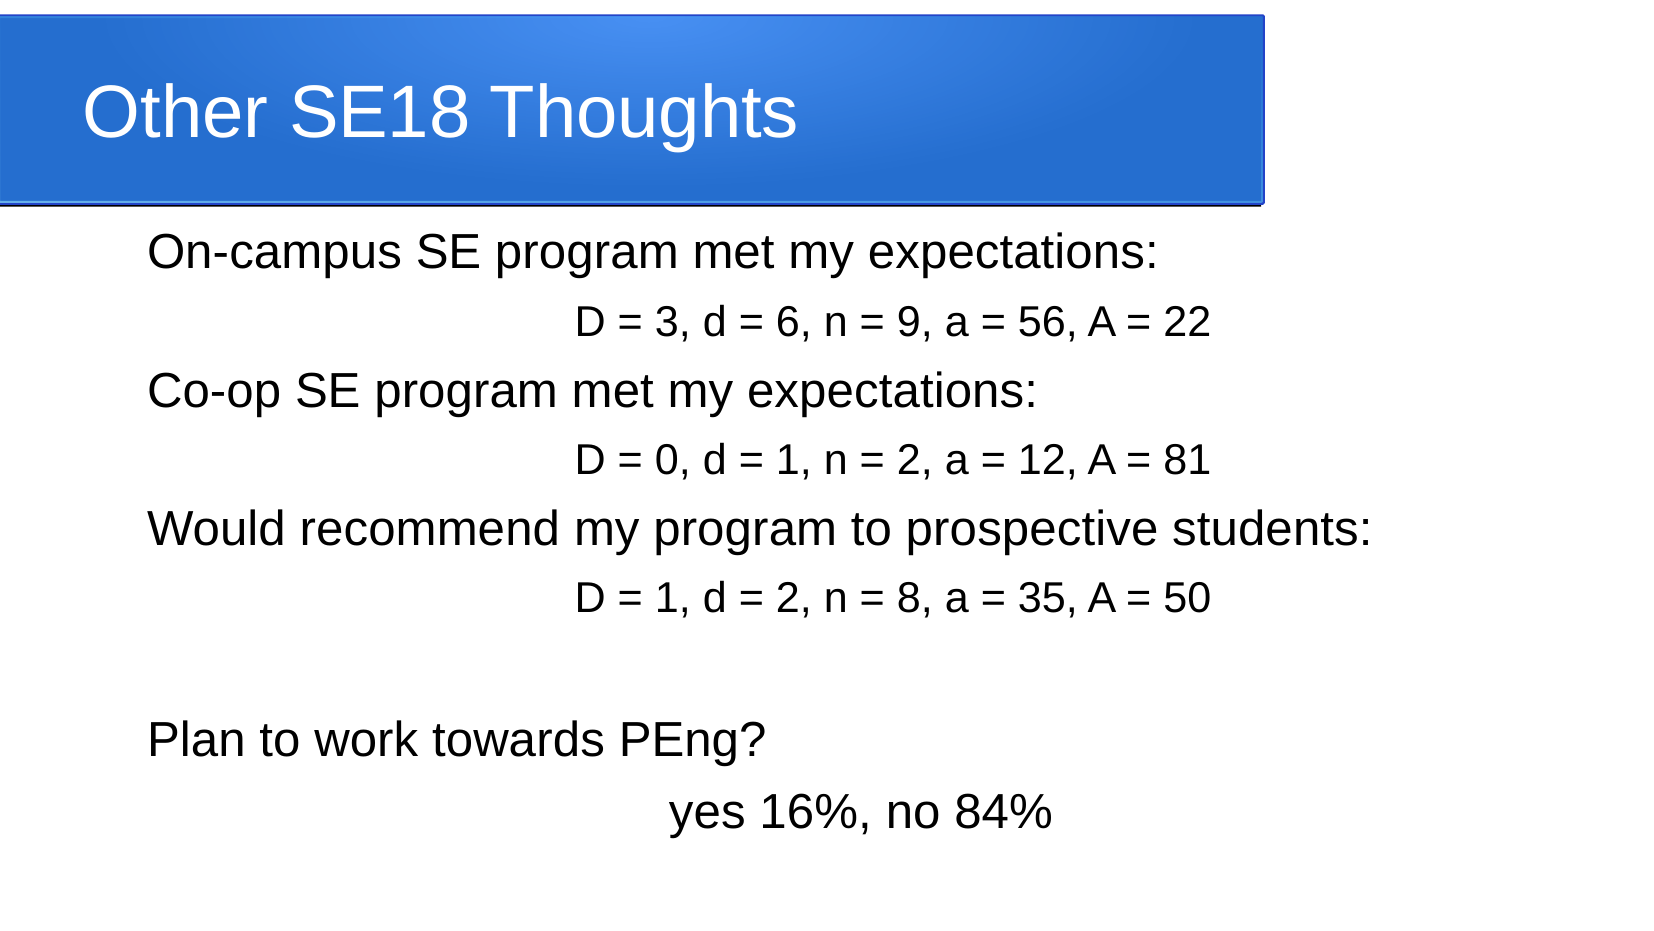

# Other SE18 Thoughts
On-campus SE program met my expectations:
D = 3, d = 6, n = 9, a = 56, A = 22
Co-op SE program met my expectations:
D = 0, d = 1, n = 2, a = 12, A = 81
Would recommend my program to prospective students:
D = 1, d = 2, n = 8, a = 35, A = 50
Plan to work towards PEng?
yes 16%, no 84%